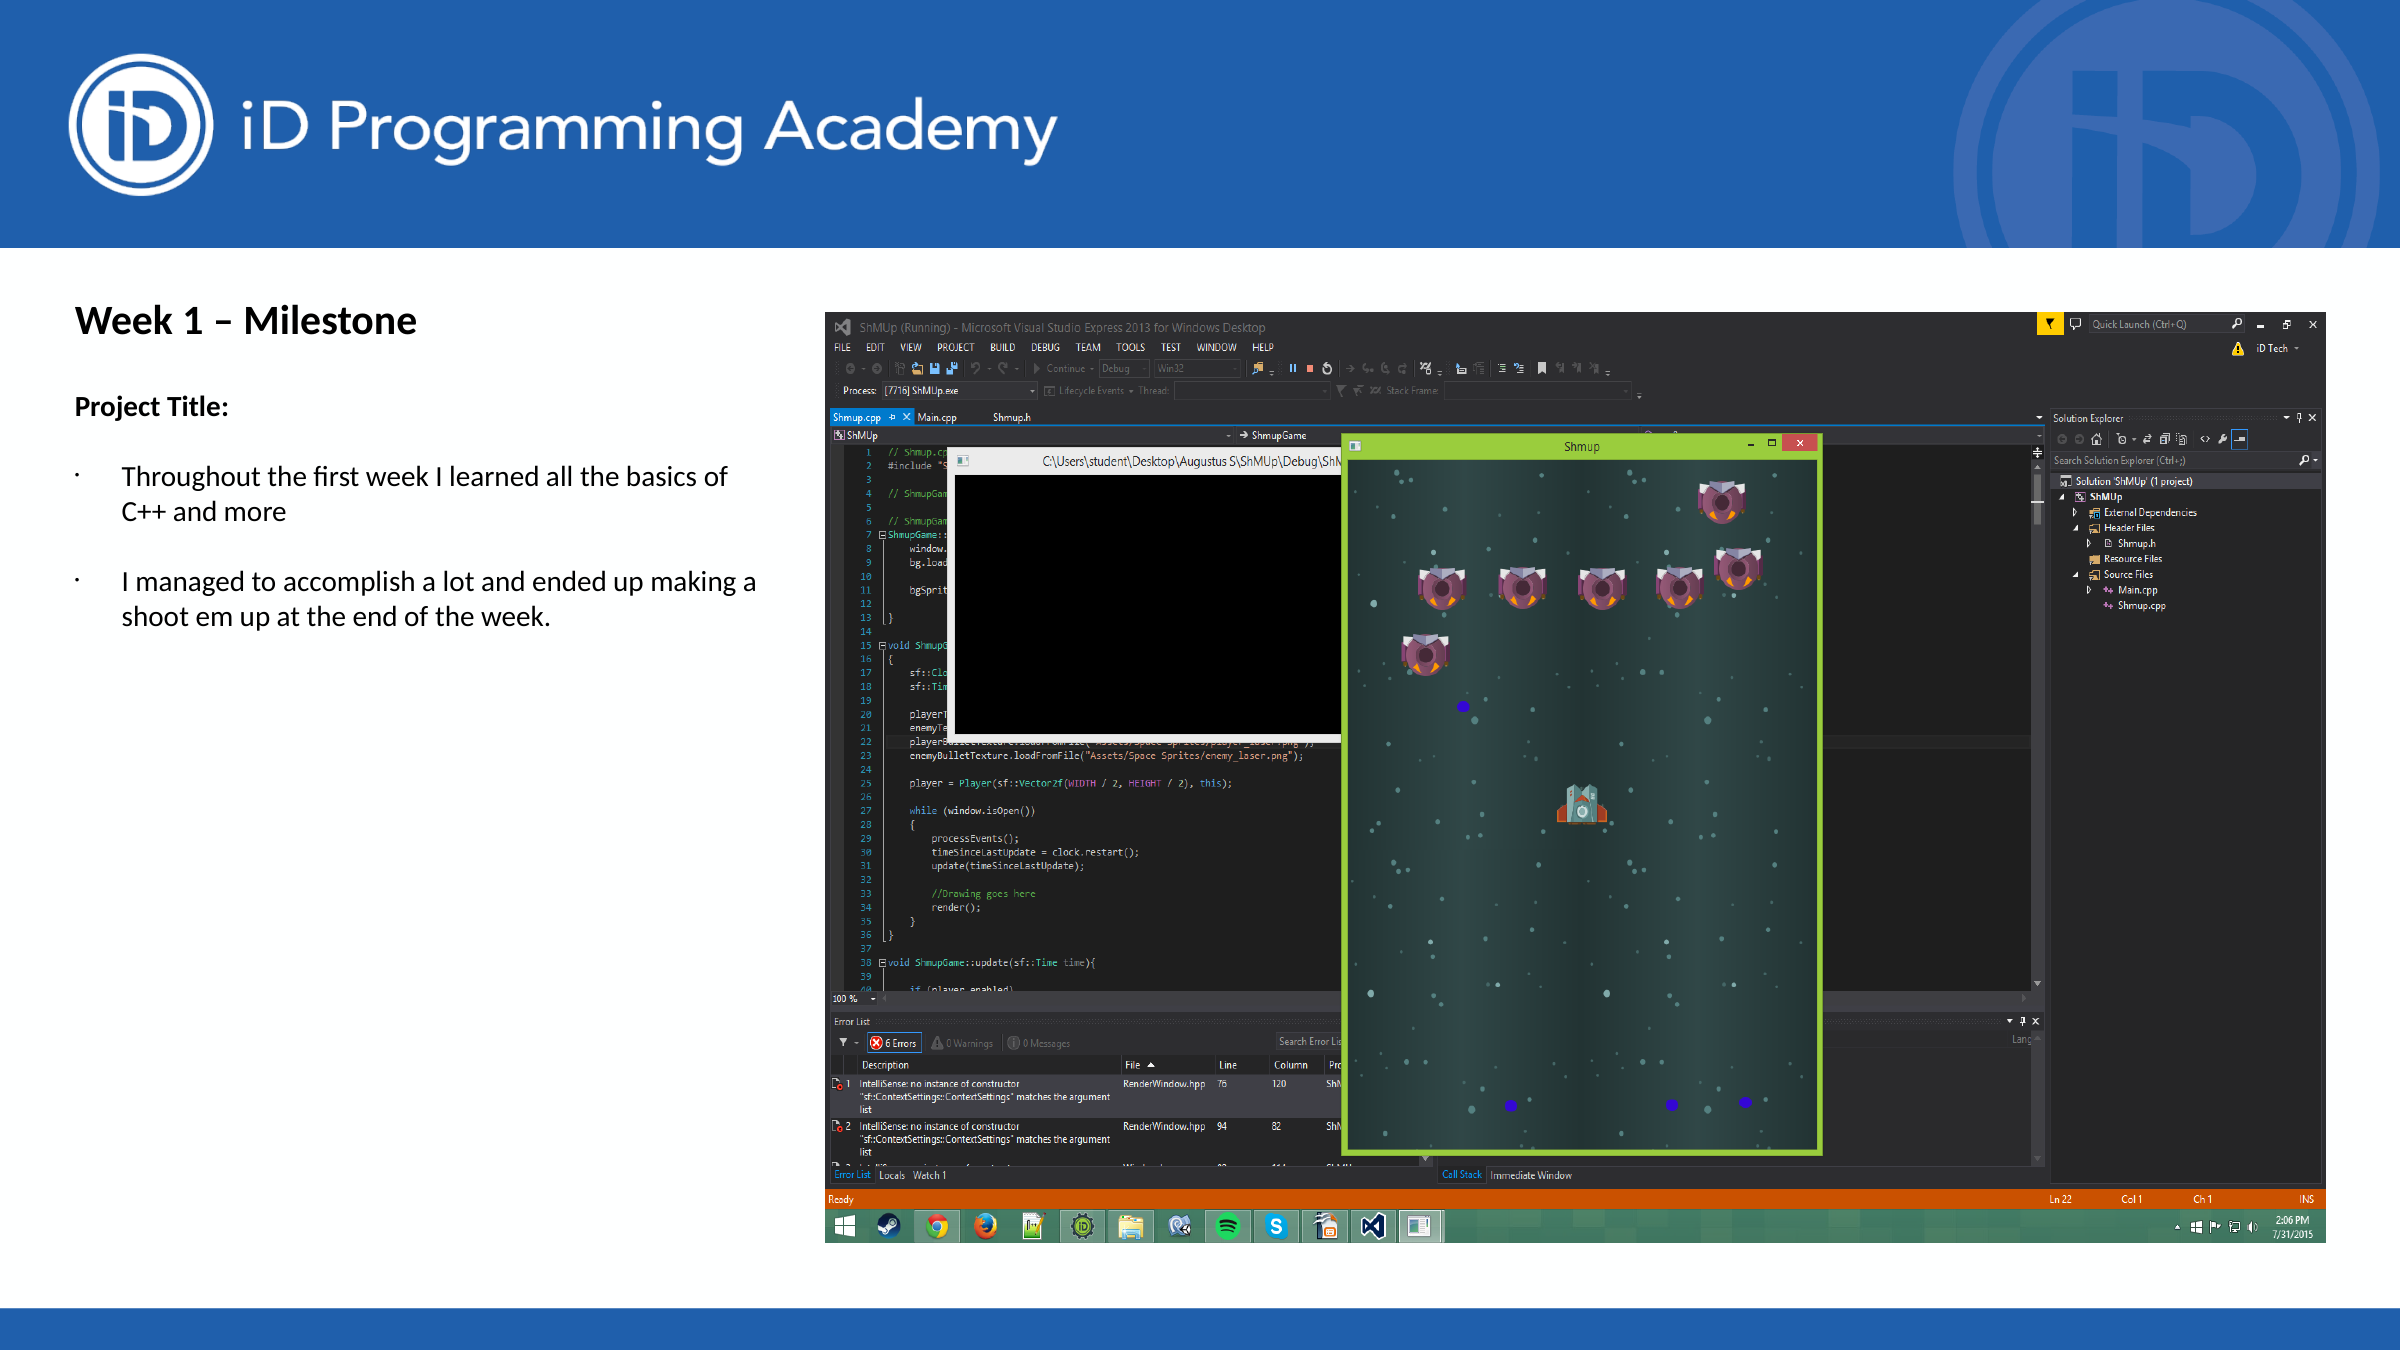

Week 1 – Milestone
Project Title:
Throughout the first week I learned all the basics of C++ and more
I managed to accomplish a lot and ended up making a shoot em up at the end of the week.
Replace this image with your own screenshot. Then delete this text.